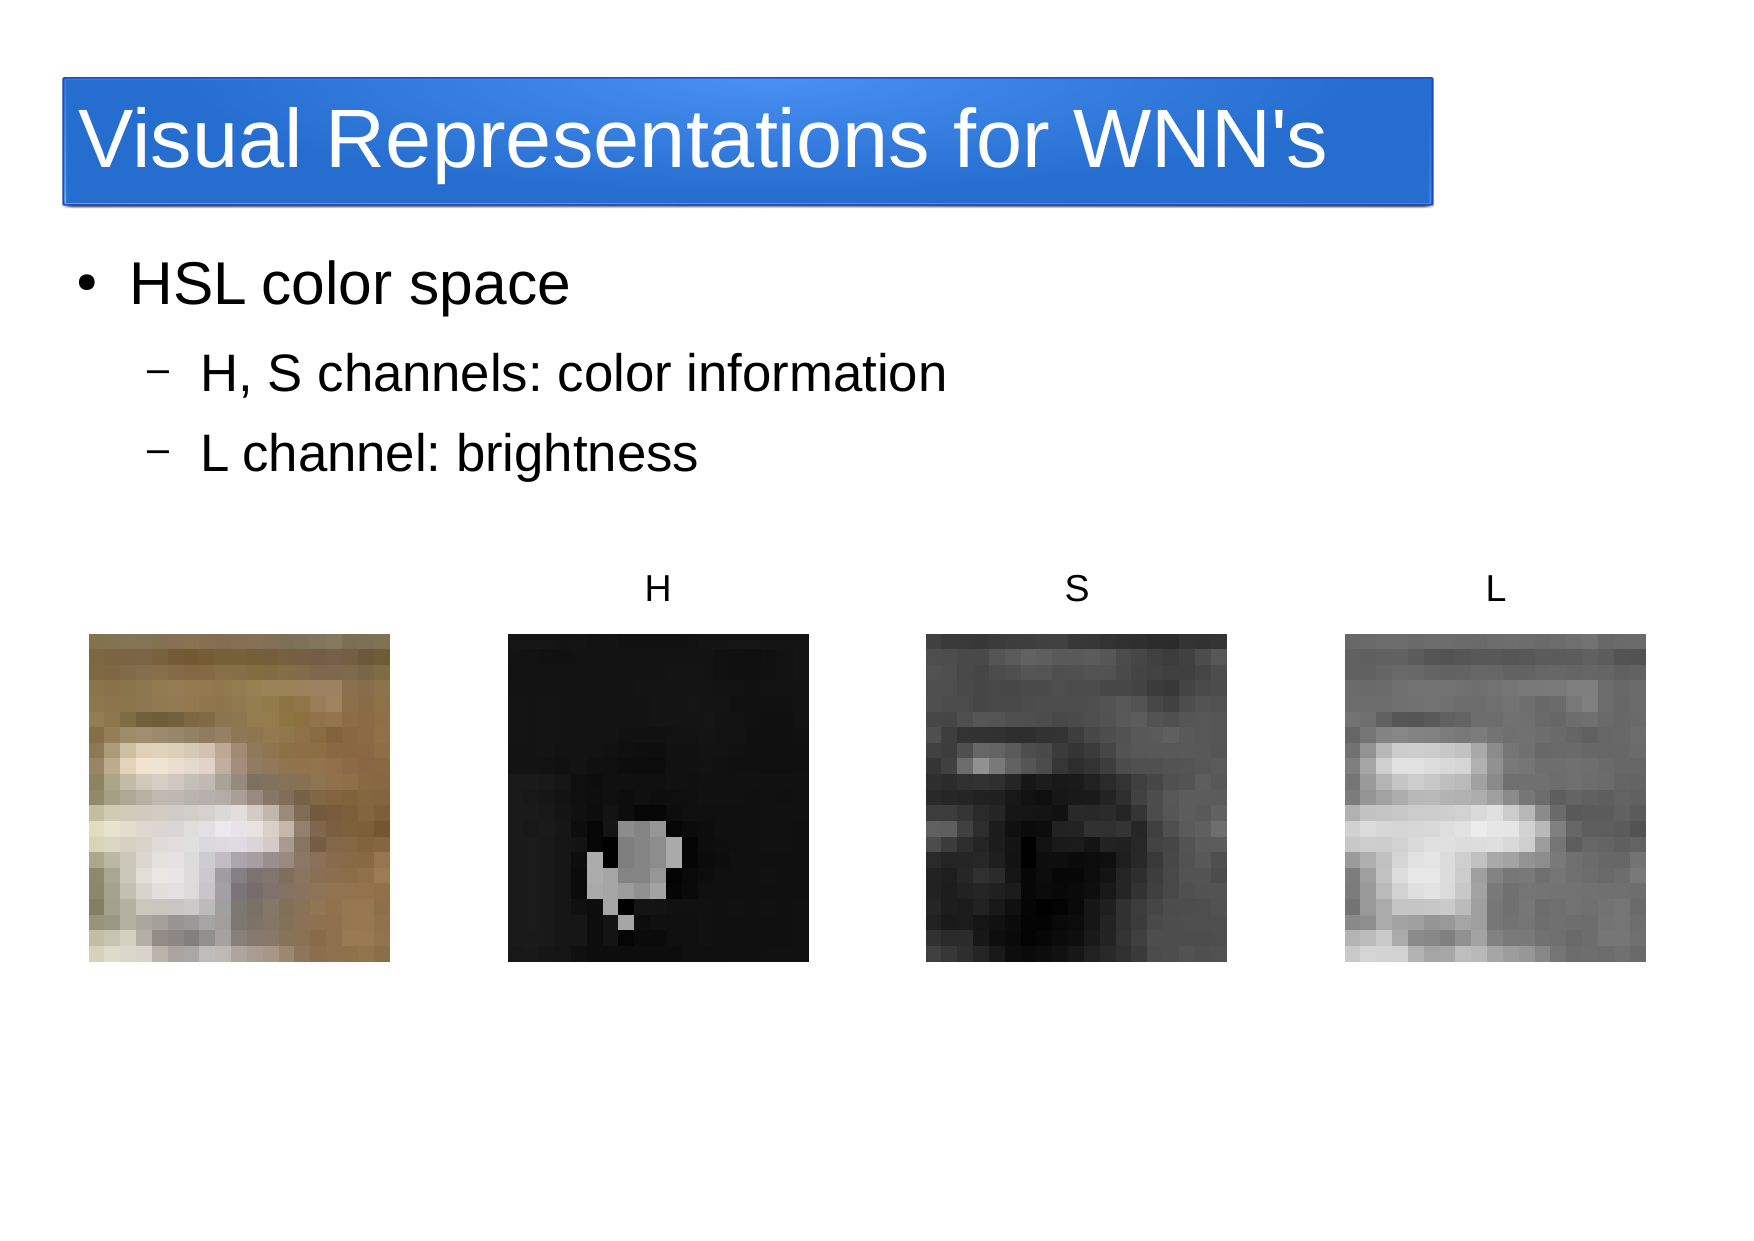

# Visual Representations for WNN's
HSL color space
H, S channels: color information
L channel: brightness
H
S
L